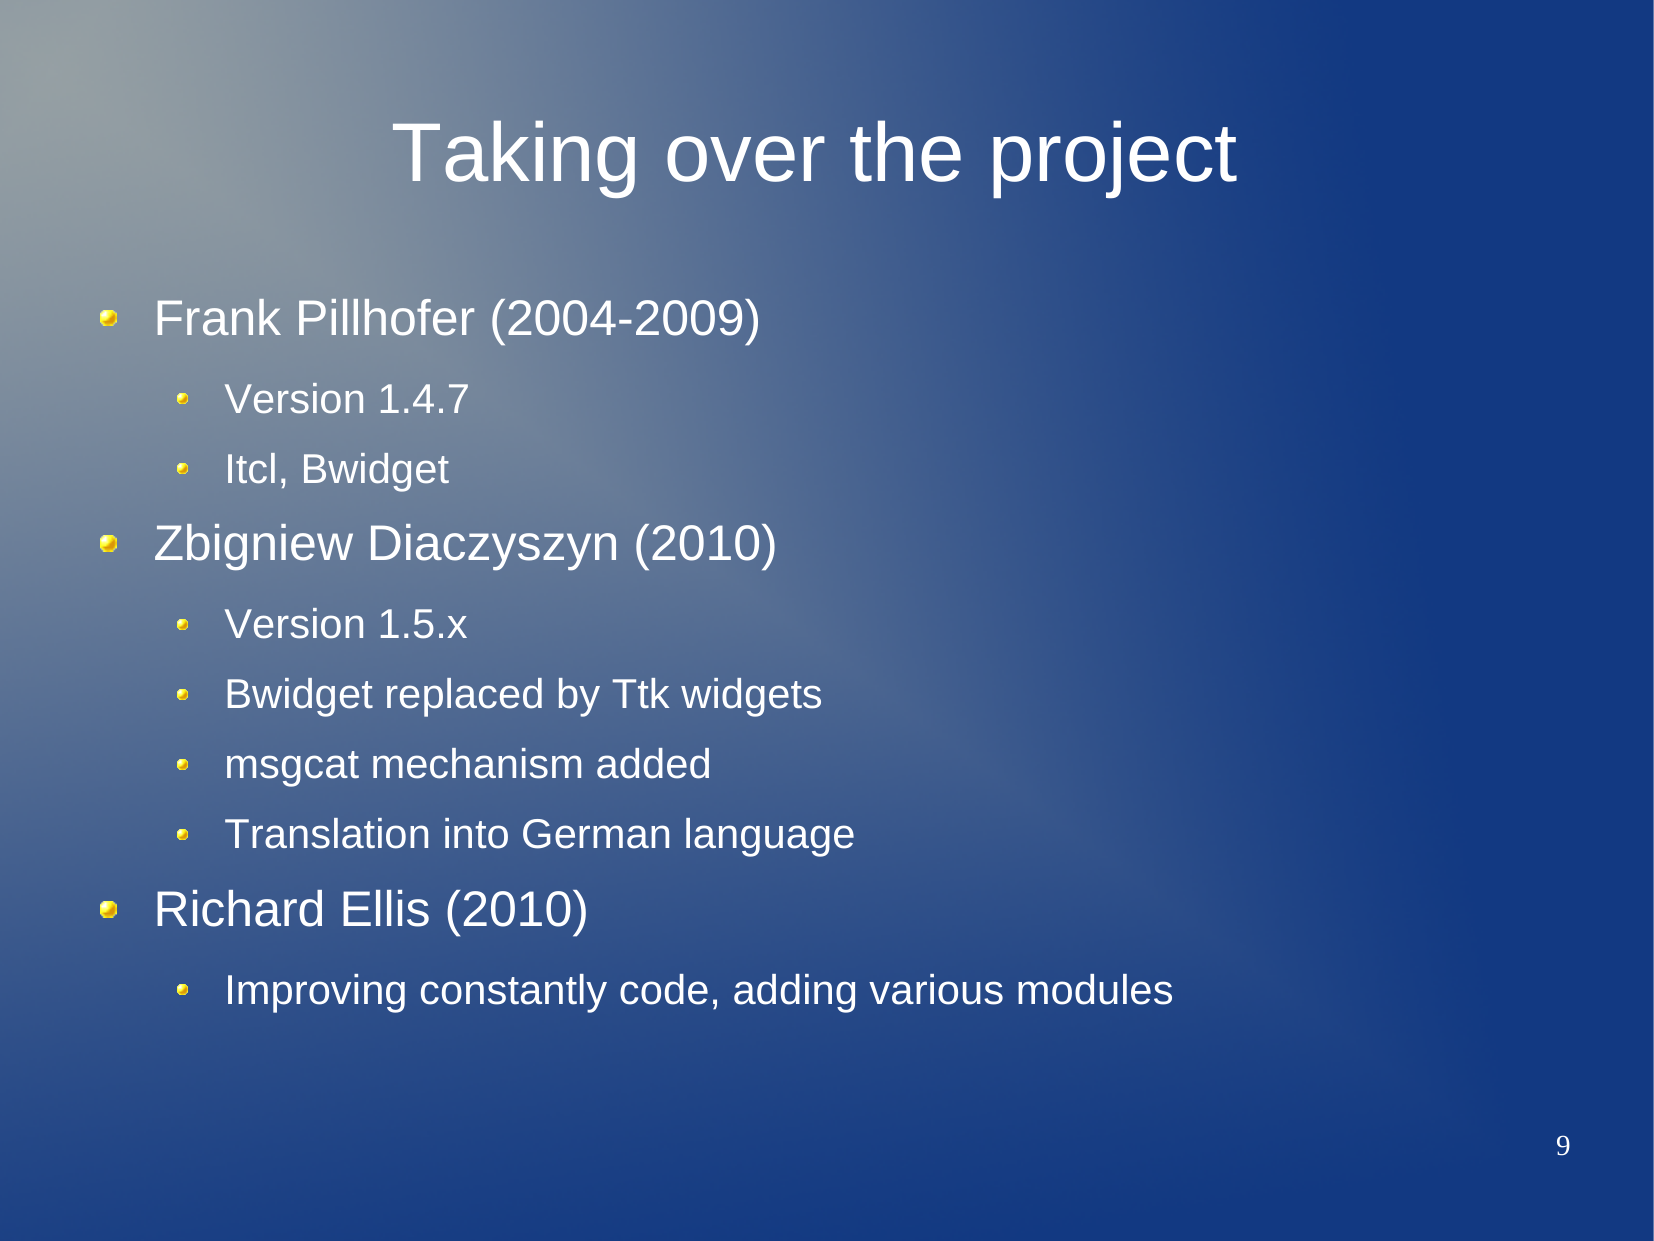

# Taking over the project
Frank Pillhofer (2004-2009)
Version 1.4.7
Itcl, Bwidget
Zbigniew Diaczyszyn (2010)
Version 1.5.x
Bwidget replaced by Ttk widgets
msgcat mechanism added
Translation into German language
Richard Ellis (2010)
Improving constantly code, adding various modules
9